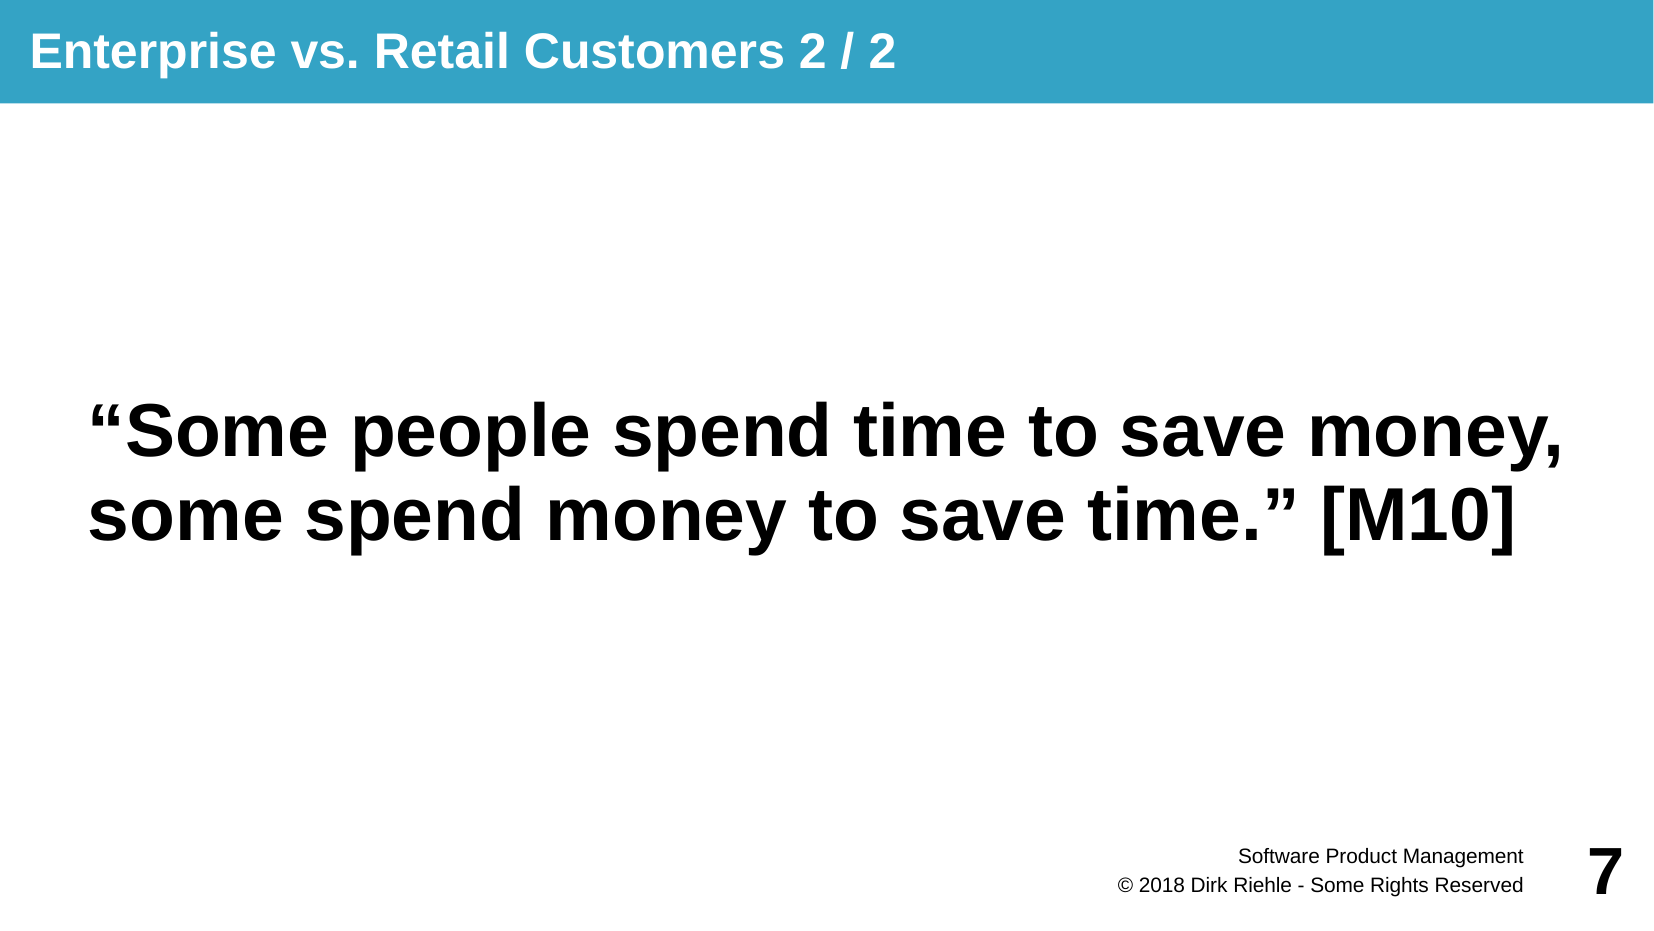

# Enterprise vs. Retail Customers 2 / 2
“Some people spend time to save money, some spend money to save time.” [M10]
Software Product Management
7
© 2018 Dirk Riehle - Some Rights Reserved